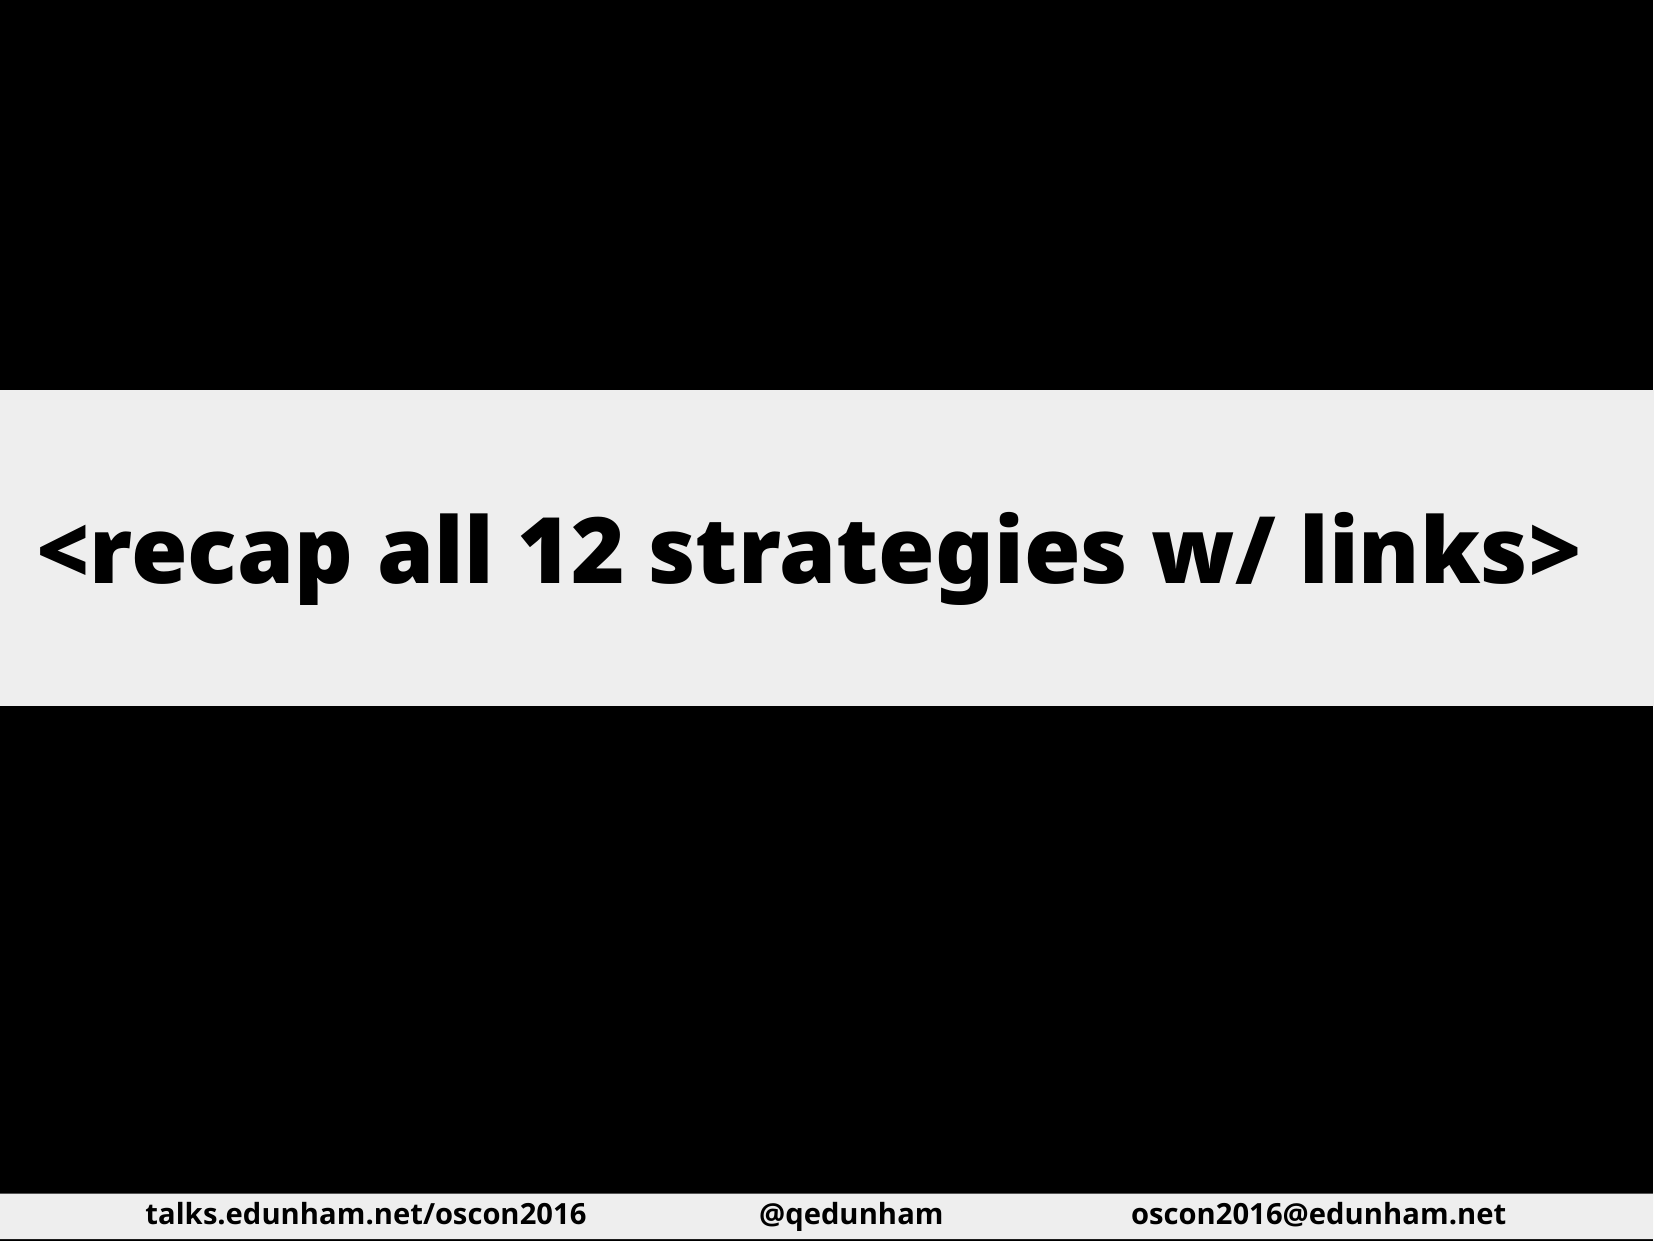

# <recap all 12 strategies w/ links>